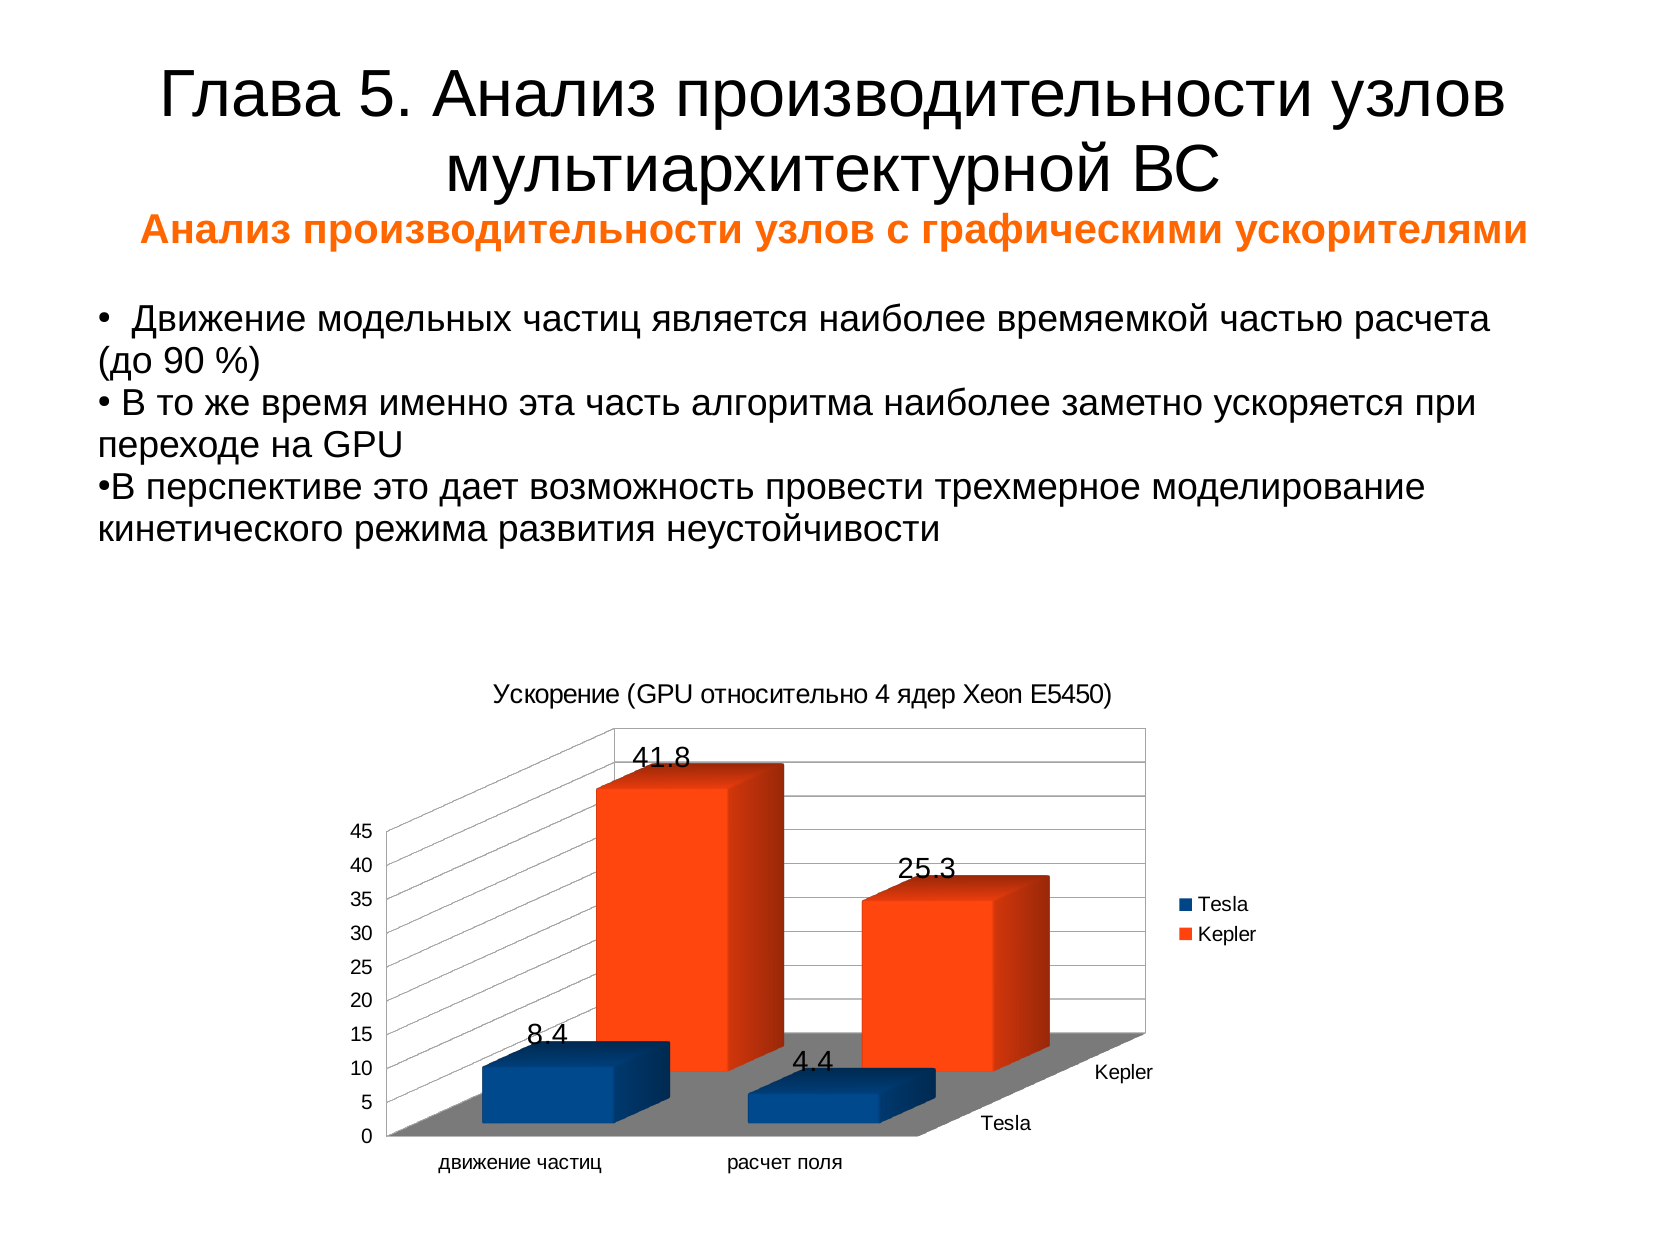

# Глава 5. Анализ производительности узлов мультиархитектурной ВС Анализ производительности узлов с графическими ускорителями
 Движение модельных частиц является наиболее времяемкой частью расчета (до 90 %)
 В то же время именно эта часть алгоритма наиболее заметно ускоряется при переходе на GPU
В перспективе это дает возможность провести трехмерное моделирование кинетического режима развития неустойчивости
[unsupported chart]